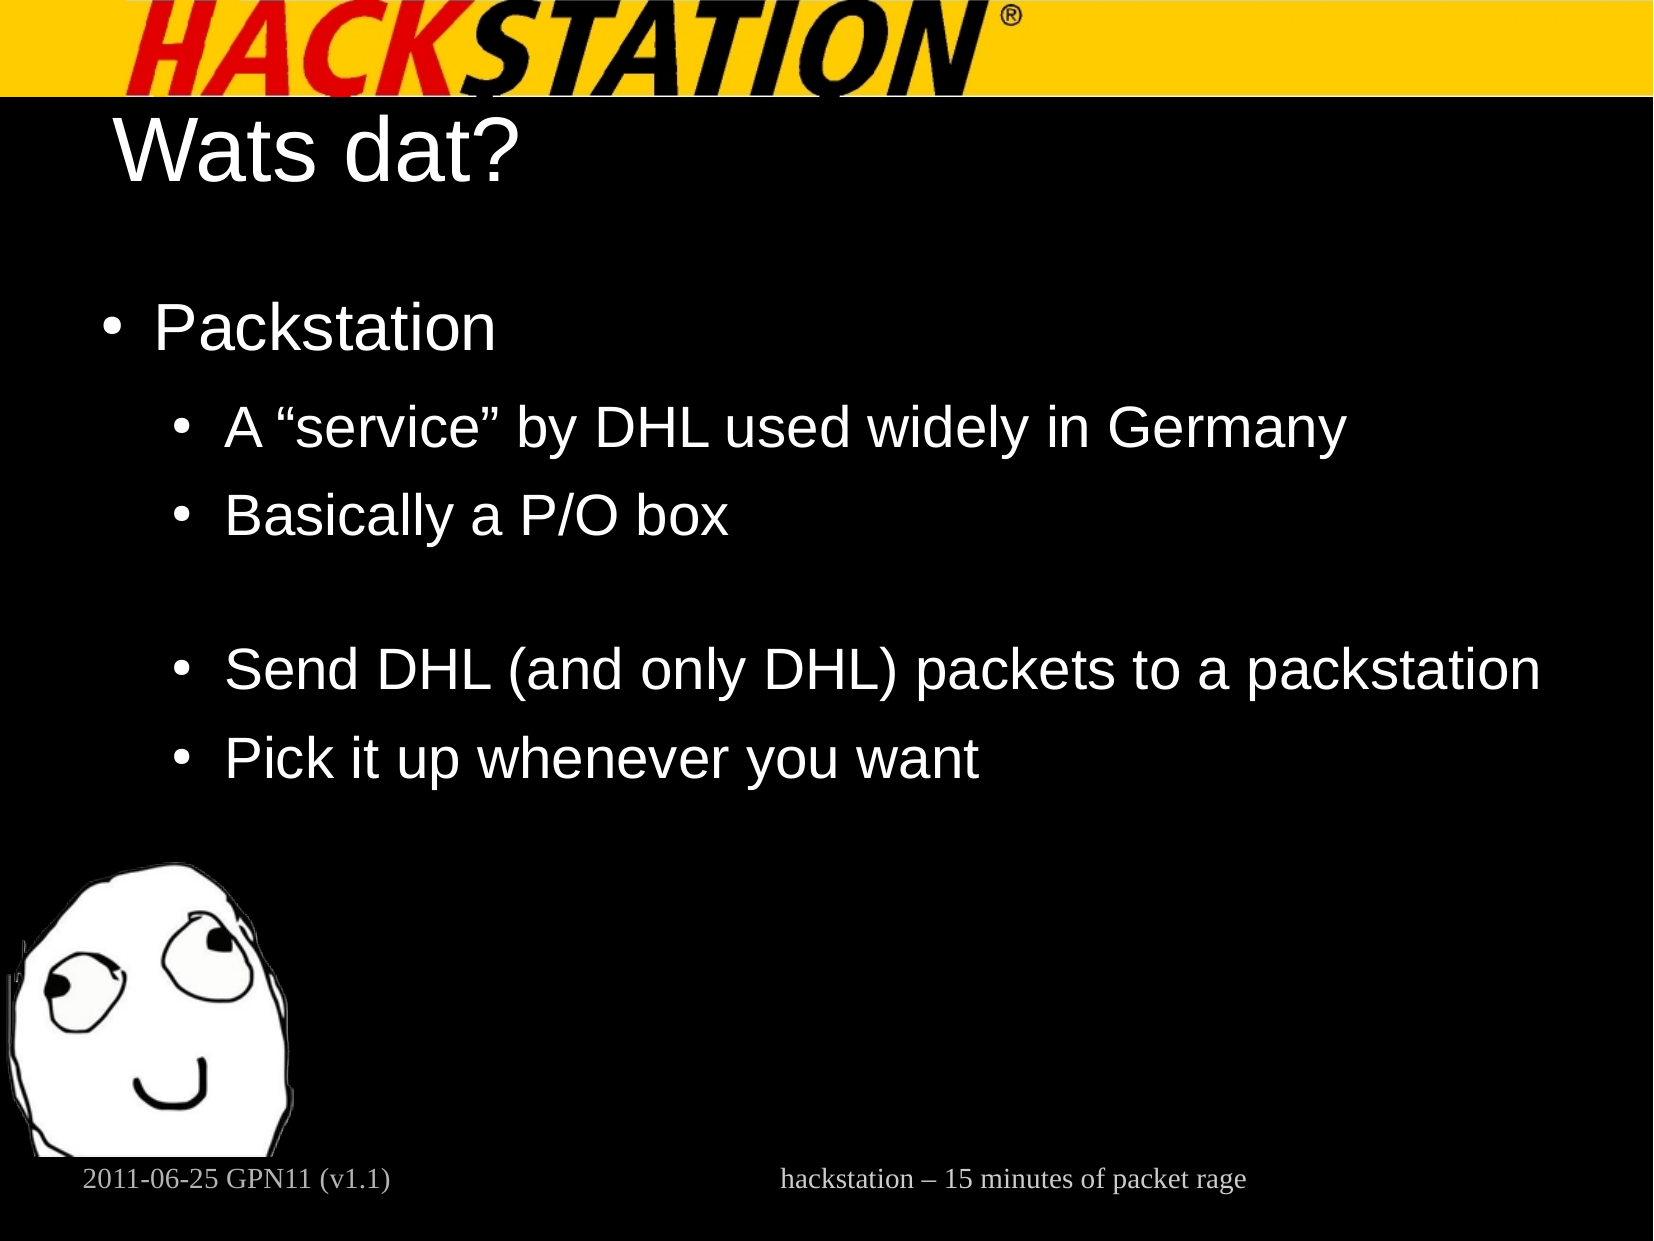

# Wats dat?
Packstation
A “service” by DHL used widely in Germany
Basically a P/O box
Send DHL (and only DHL) packets to a packstation
Pick it up whenever you want